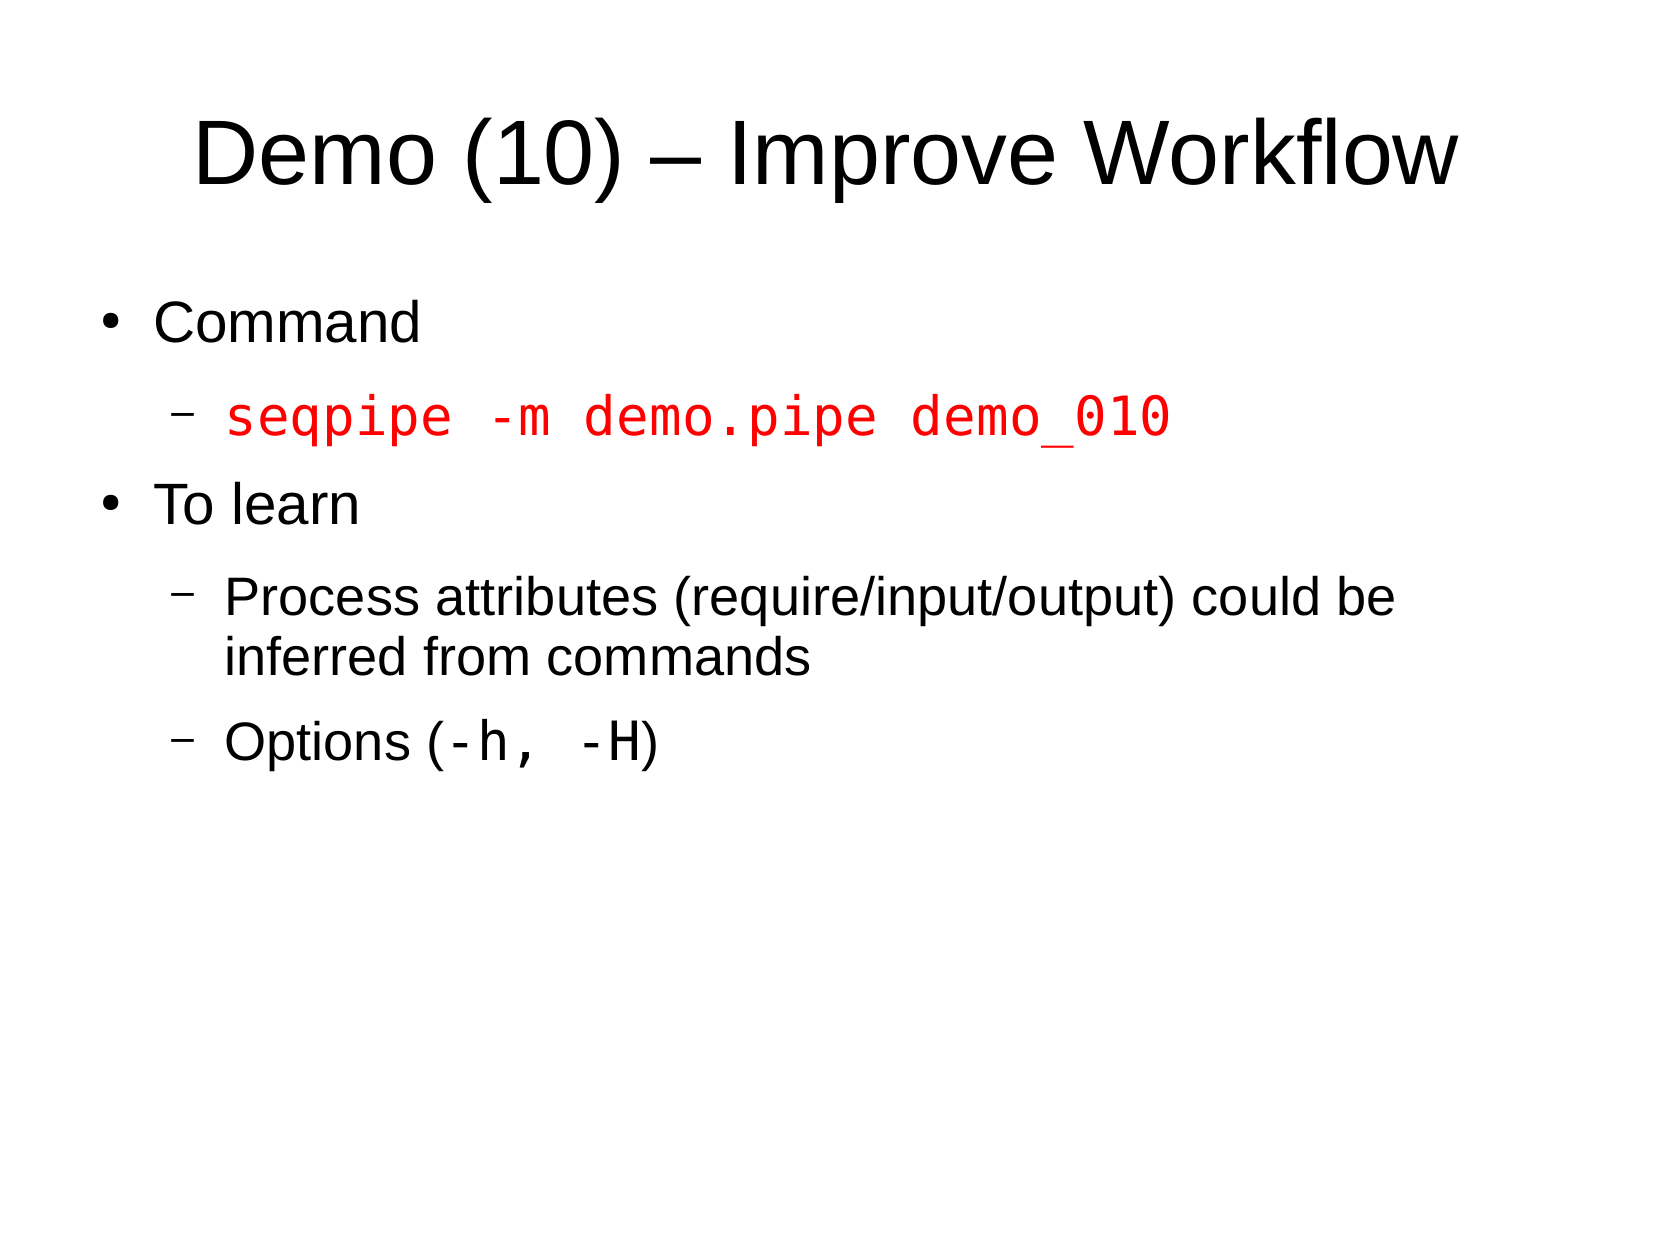

# Demo (10) – Improve Workflow
Command
seqpipe -m demo.pipe demo_010
To learn
Process attributes (require/input/output) could be inferred from commands
Options (-h, -H)